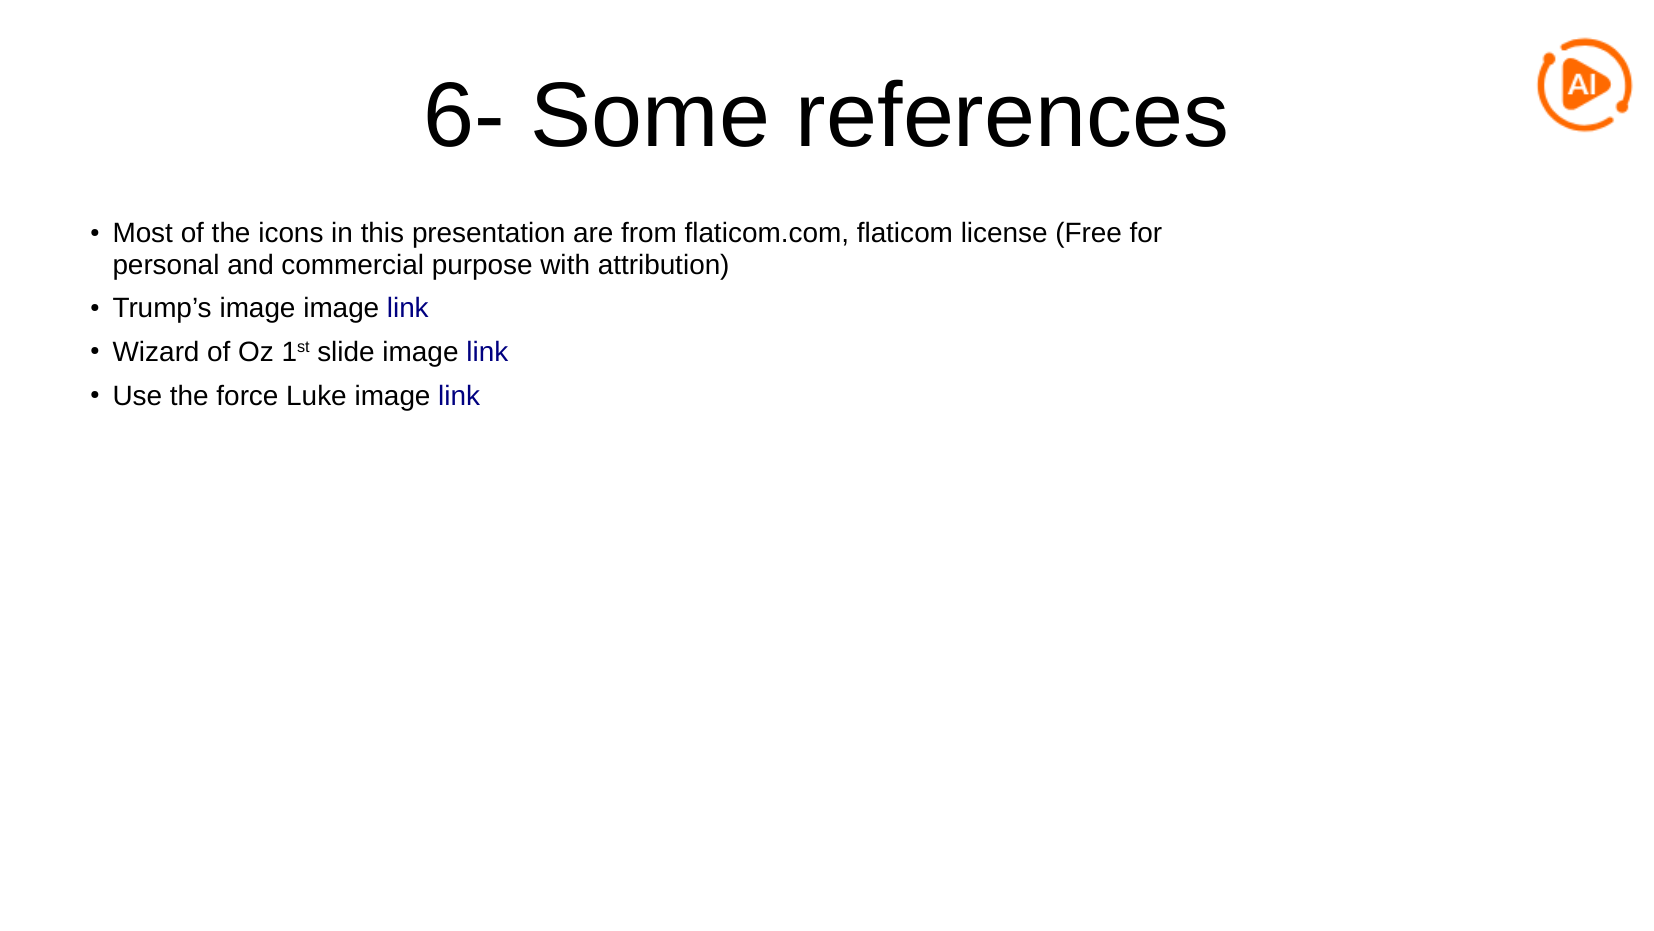

# 6- Some references
Most of the icons in this presentation are from flaticom.com, flaticom license (Free for personal and commercial purpose with attribution)
Trump’s image image link
Wizard of Oz 1st slide image link
Use the force Luke image link